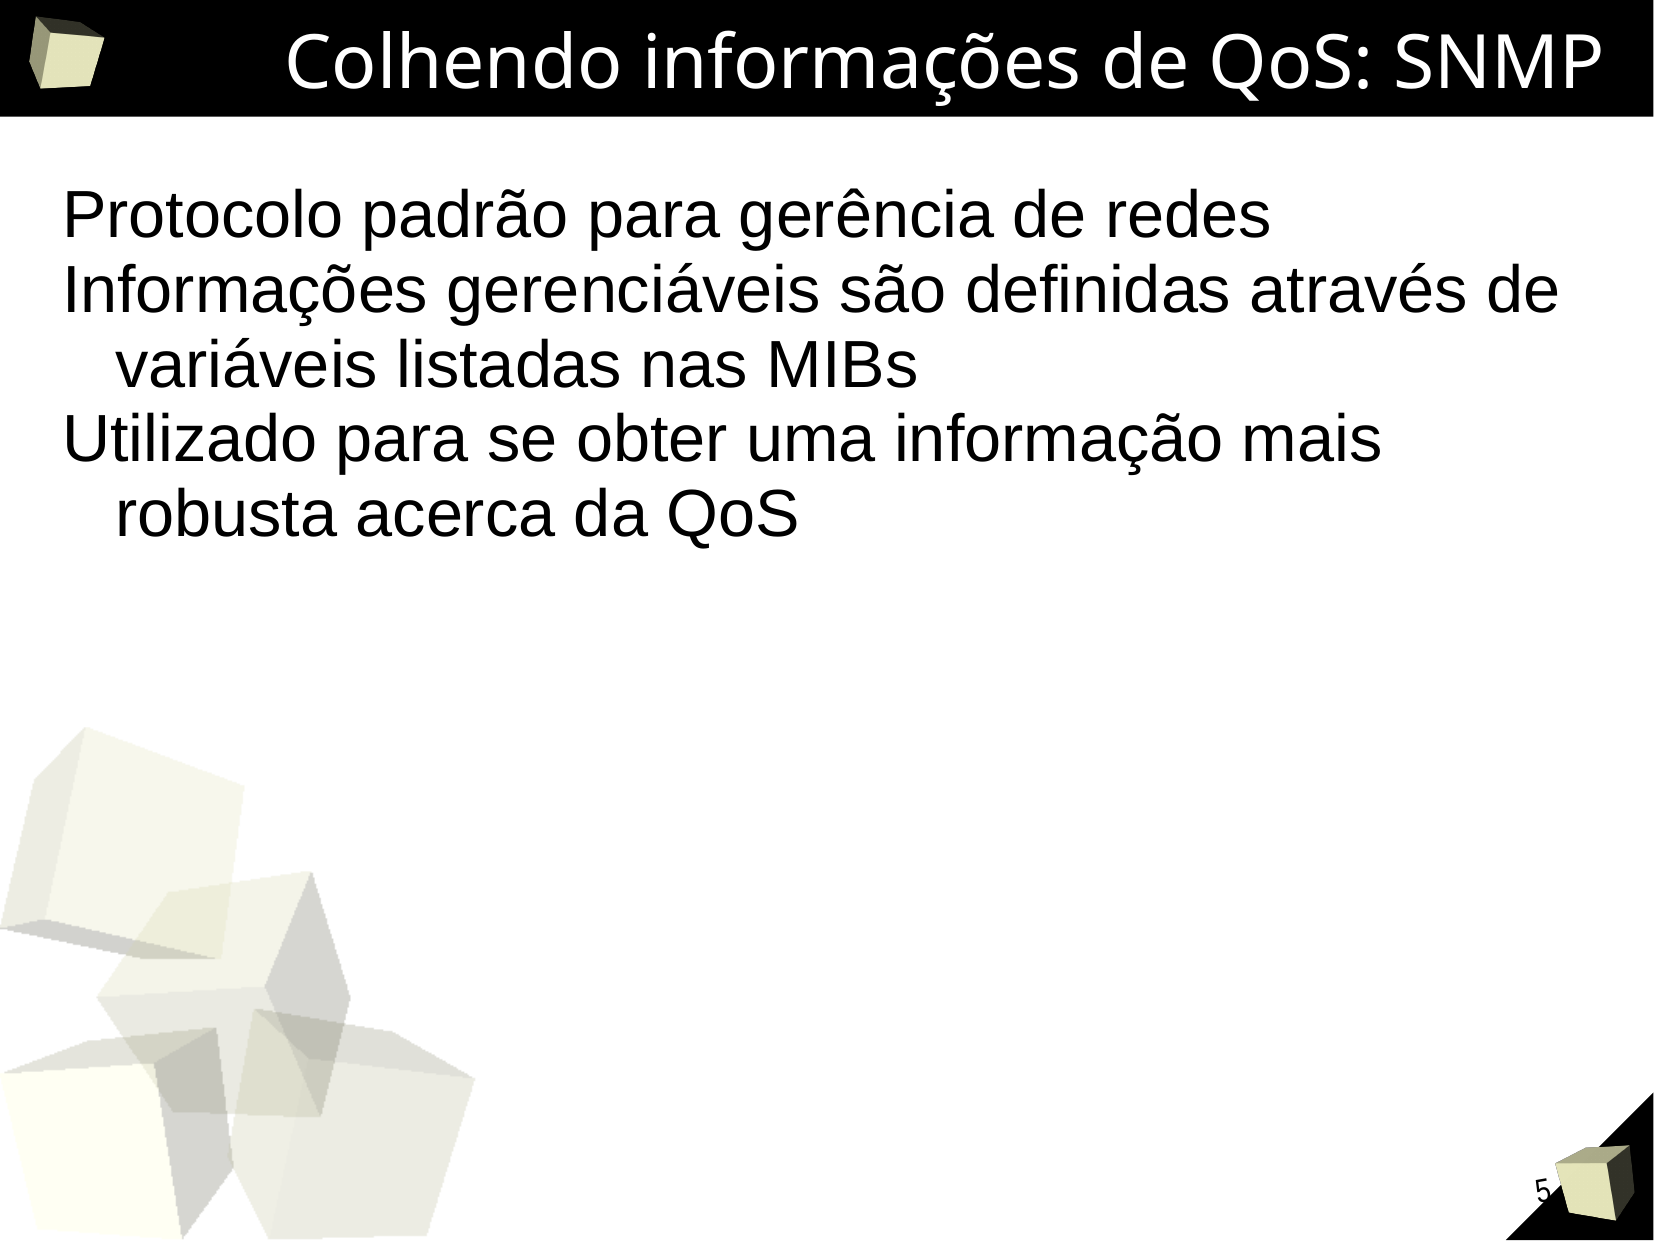

# Colhendo informações de QoS: SNMP
Protocolo padrão para gerência de redes
Informações gerenciáveis são definidas através de variáveis listadas nas MIBs
Utilizado para se obter uma informação mais robusta acerca da QoS